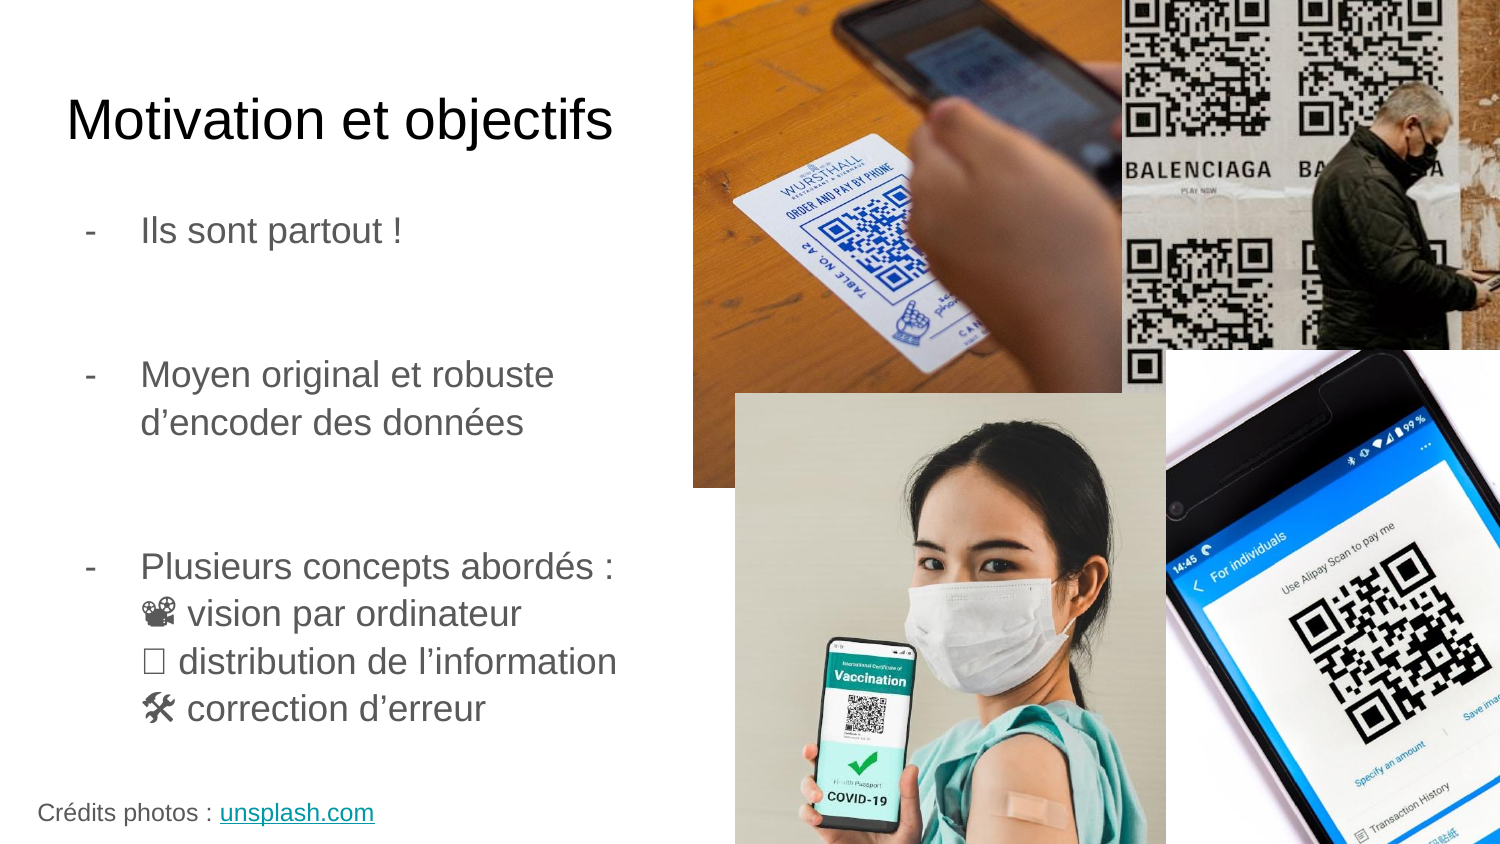

# Motivation et objectifs
Ils sont partout !
Moyen original et robuste d’encoder des données
Plusieurs concepts abordés :
📽️ vision par ordinateur
🔁 distribution de l’information
🛠️ correction d’erreur
Crédits photos : unsplash.com